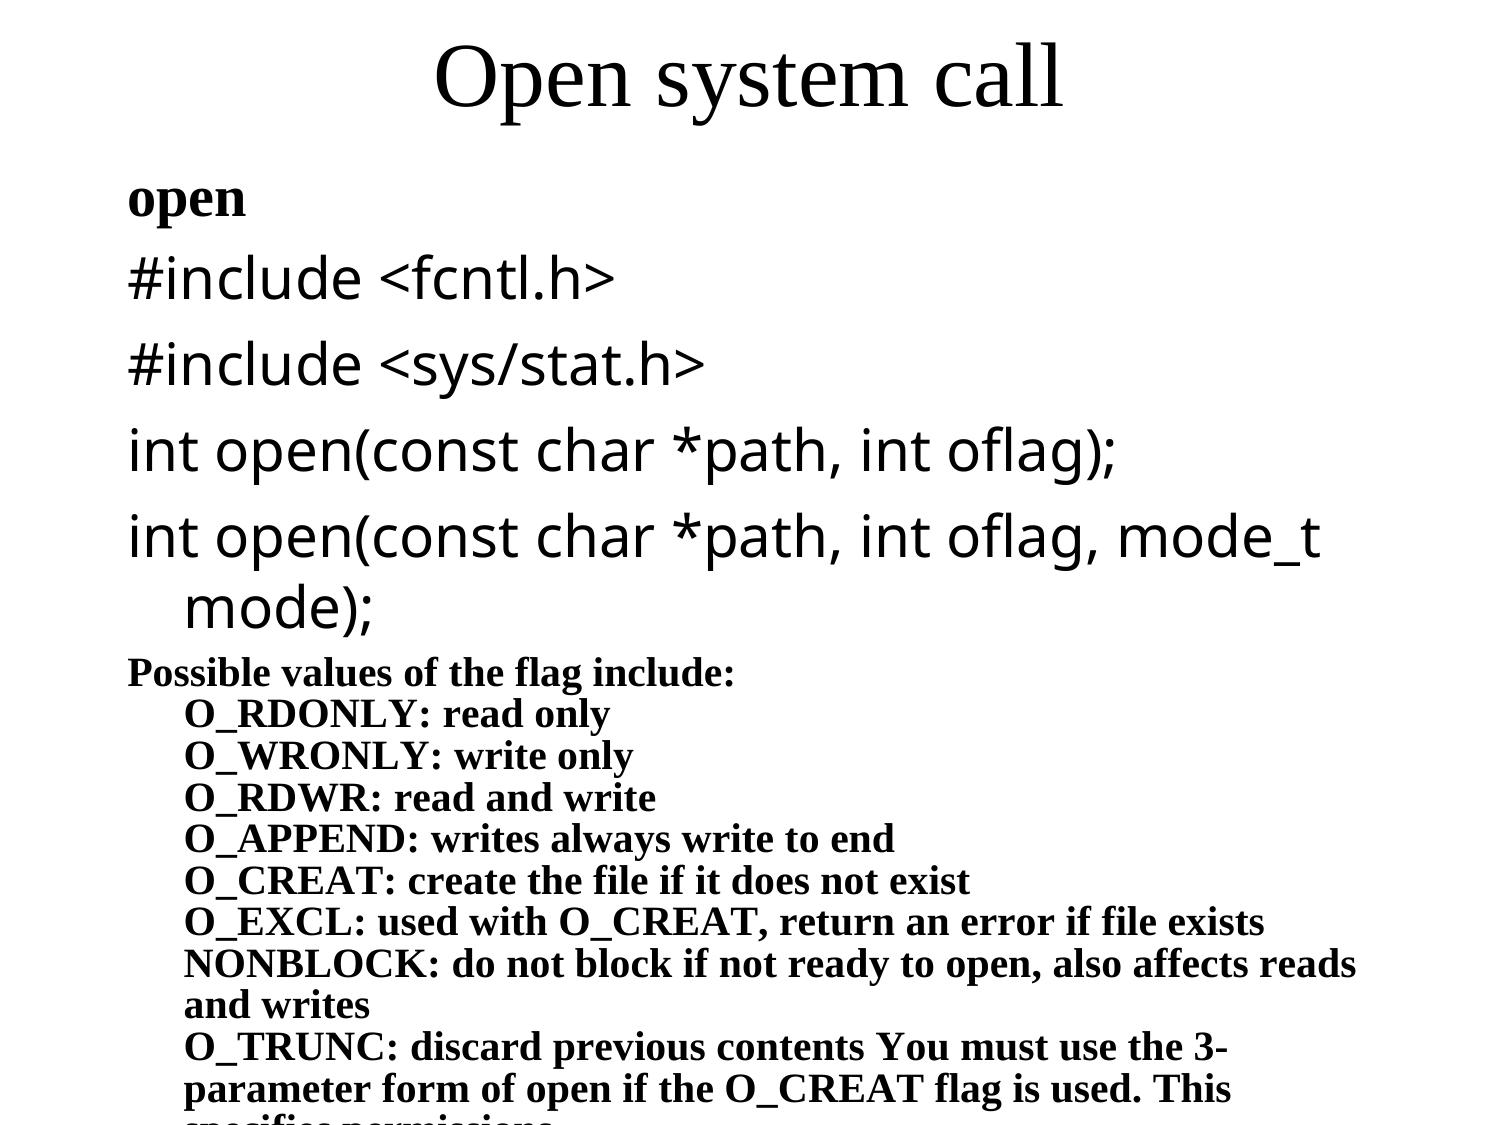

# Open system call
open
#include <fcntl.h>
#include <sys/stat.h>
int open(const char *path, int oflag);
int open(const char *path, int oflag, mode_t mode);
Possible values of the flag include:
O_RDONLY: read only
O_WRONLY: write only
O_RDWR: read and write
O_APPEND: writes always write to end
O_CREAT: create the file if it does not exist
O_EXCL: used with O_CREAT, return an error if file exists
NONBLOCK: do not block if not ready to open, also affects reads and writes
O_TRUNC: discard previous contents You must use the 3-parameter form of open if the O_CREAT flag is used. This specifies permissions